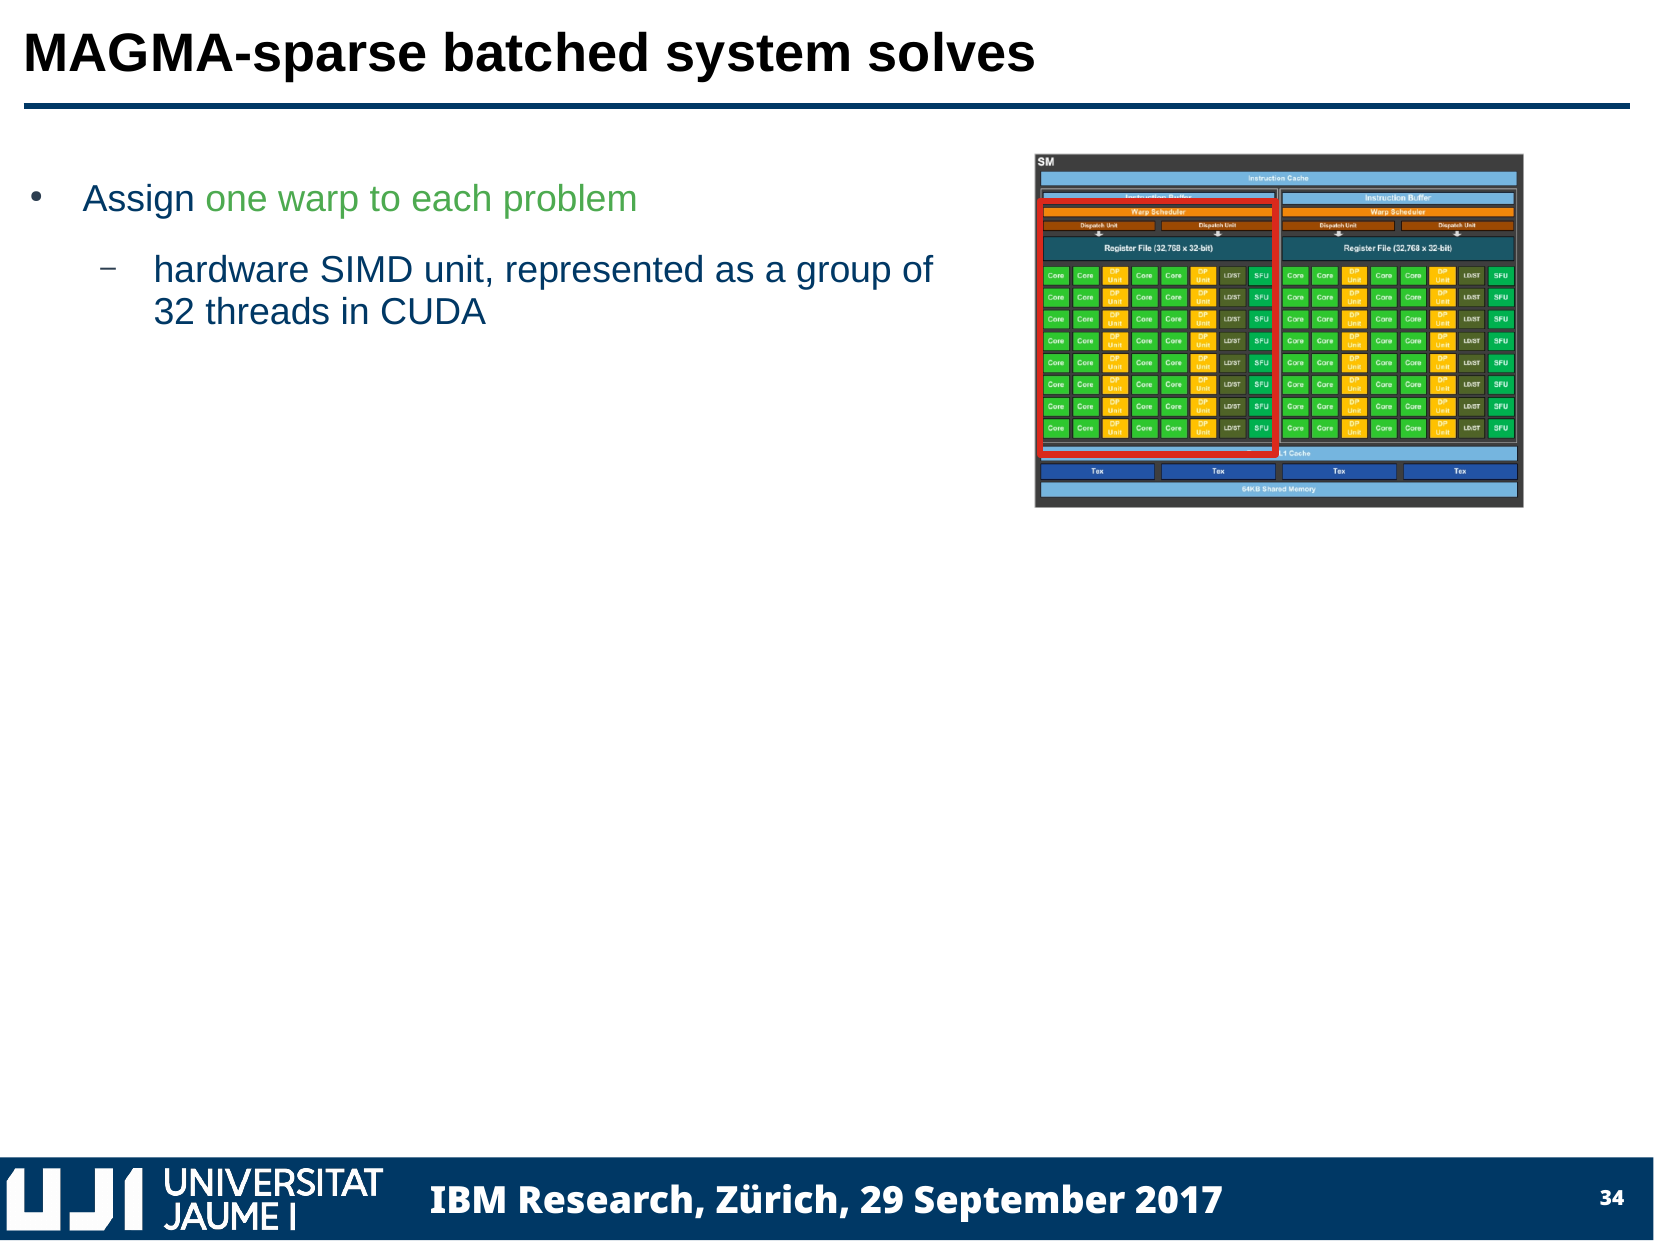

# MAGMA-sparse batched system solves
Assign one warp to each problem
hardware SIMD unit, represented as a group of 32 threads in CUDA
IBM Research, Zürich, 29 September 2017
34